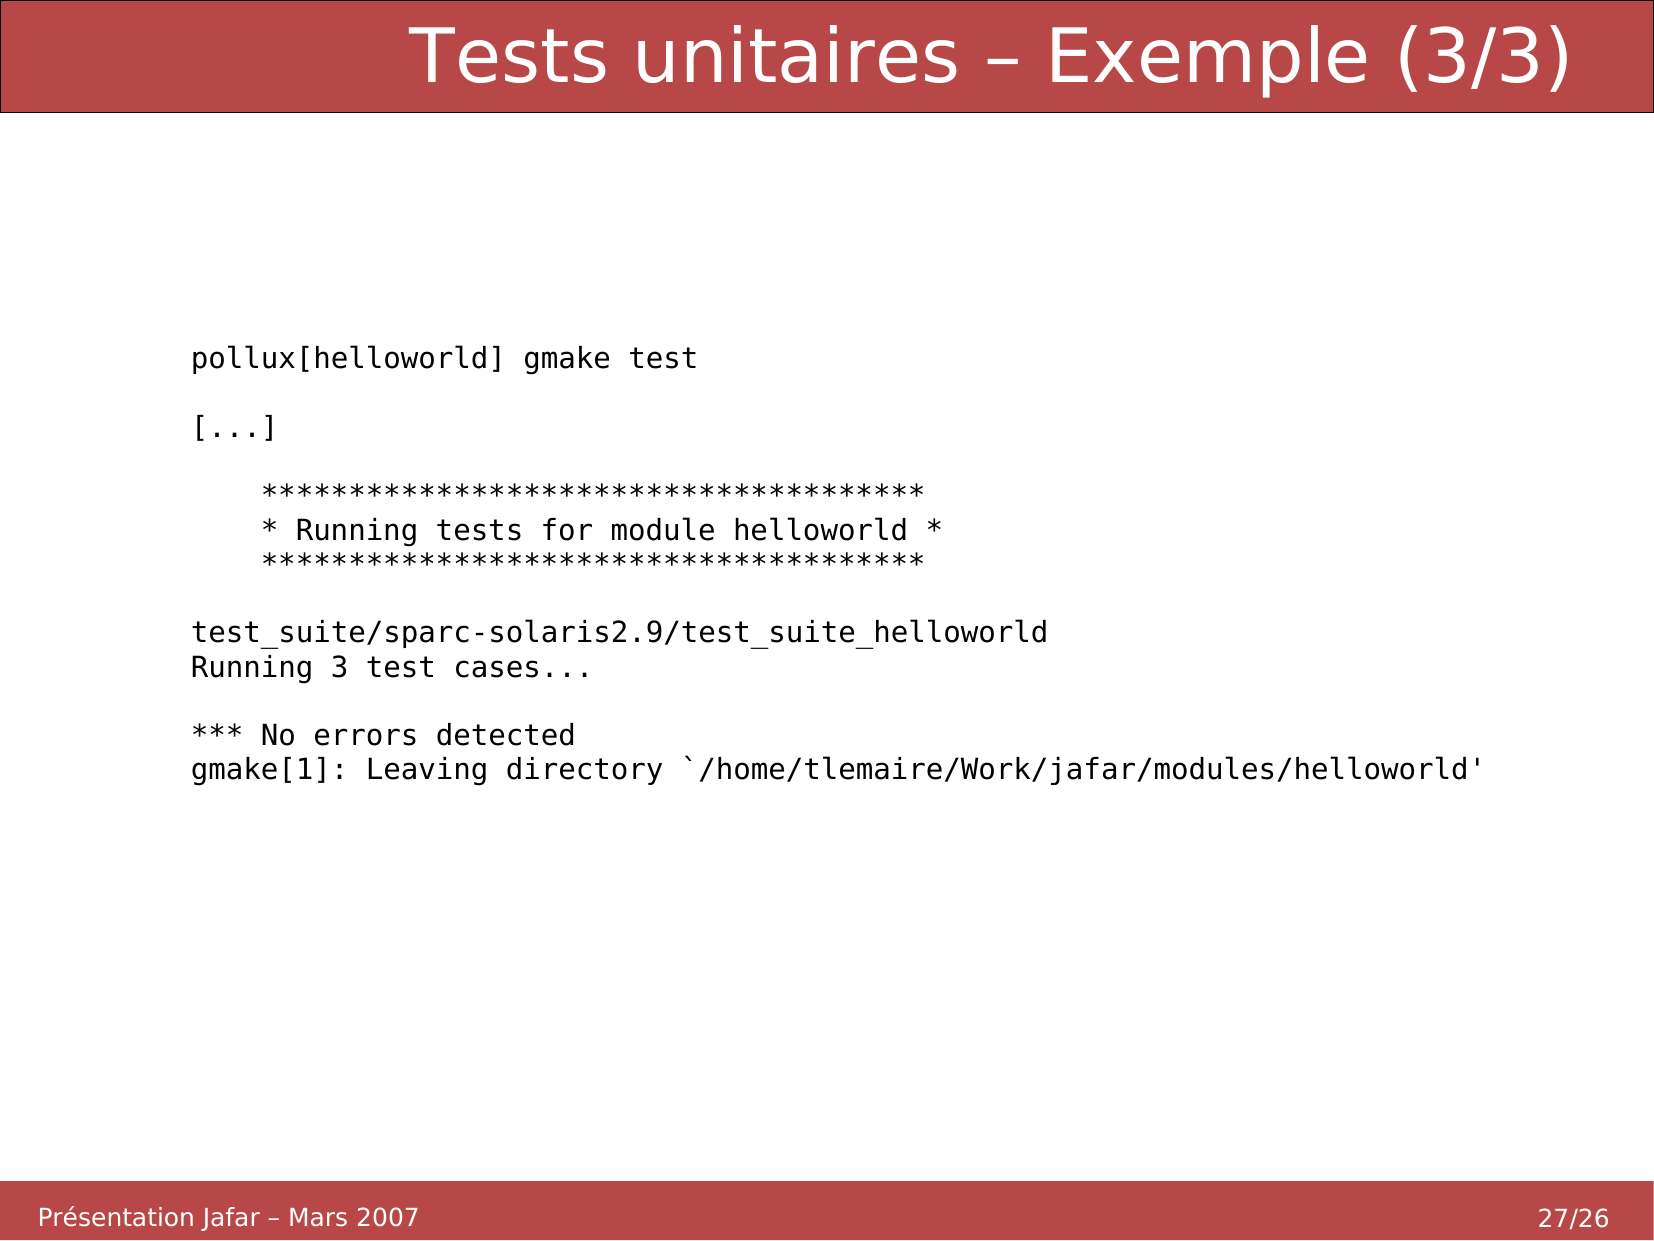

# Tests unitaires – Exemple (3/3)
pollux[helloworld] gmake test
[...]
 **************************************
 * Running tests for module helloworld *
 **************************************
test_suite/sparc-solaris2.9/test_suite_helloworld
Running 3 test cases...
*** No errors detected
gmake[1]: Leaving directory `/home/tlemaire/Work/jafar/modules/helloworld'